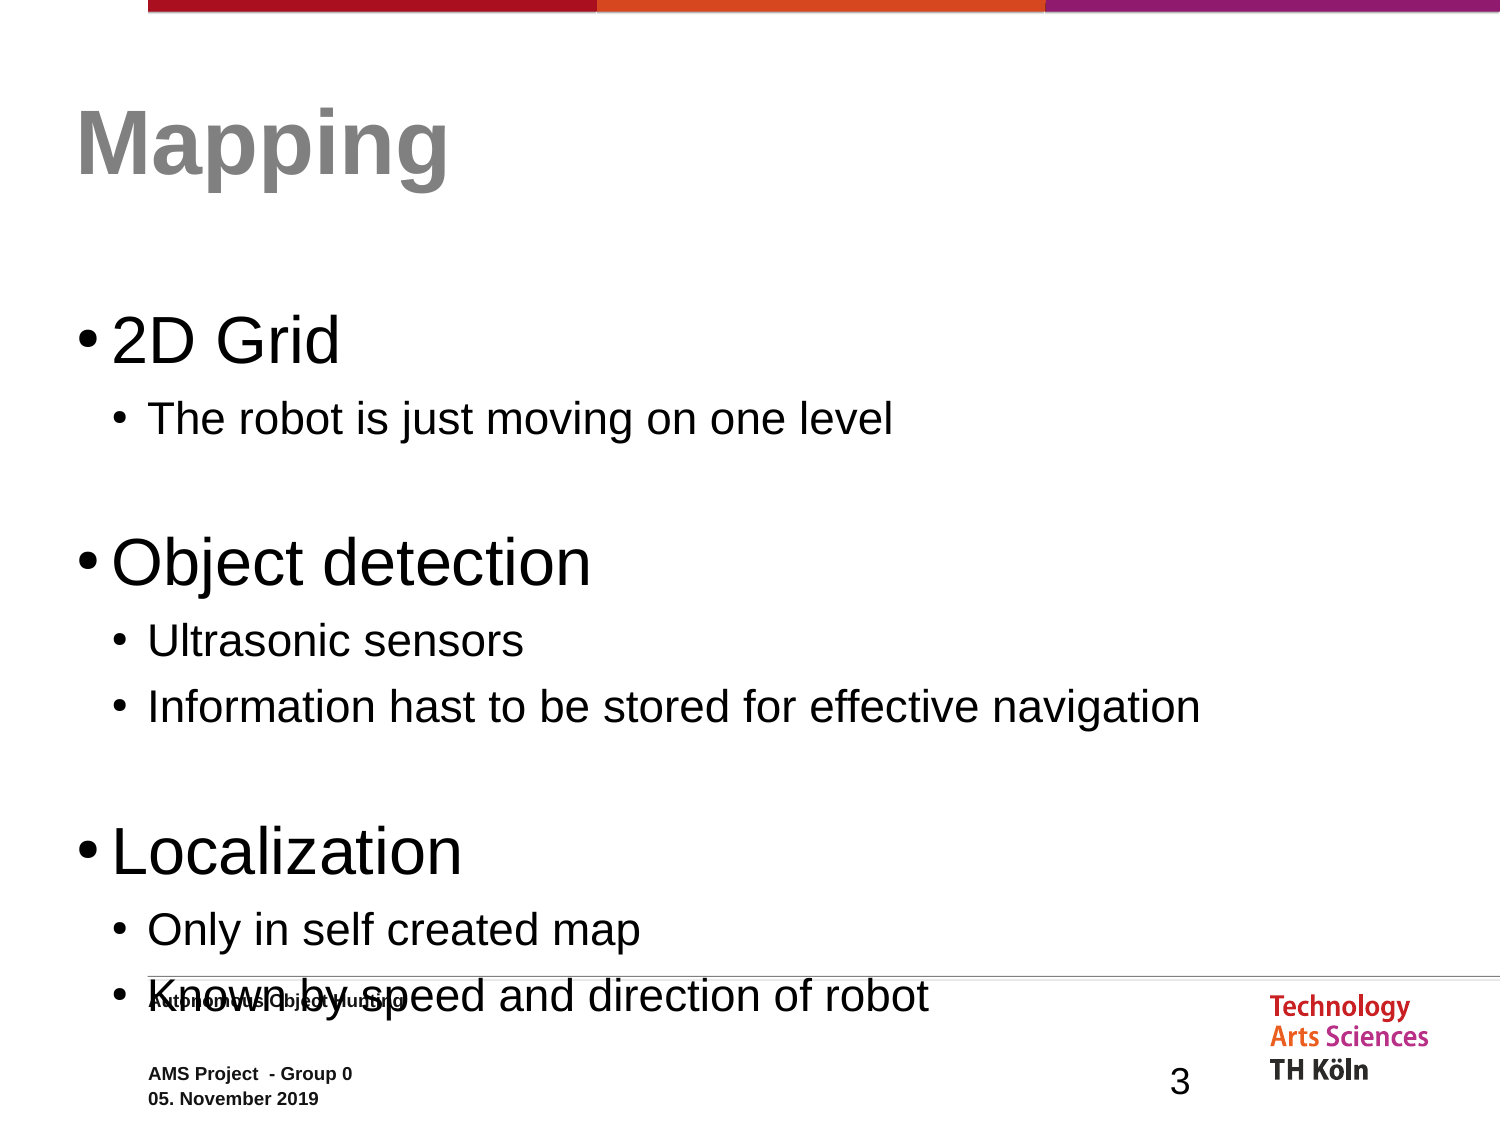

# Mapping
2D Grid
The robot is just moving on one level
Object detection
Ultrasonic sensors
Information hast to be stored for effective navigation
Localization
Only in self created map
Known by speed and direction of robot